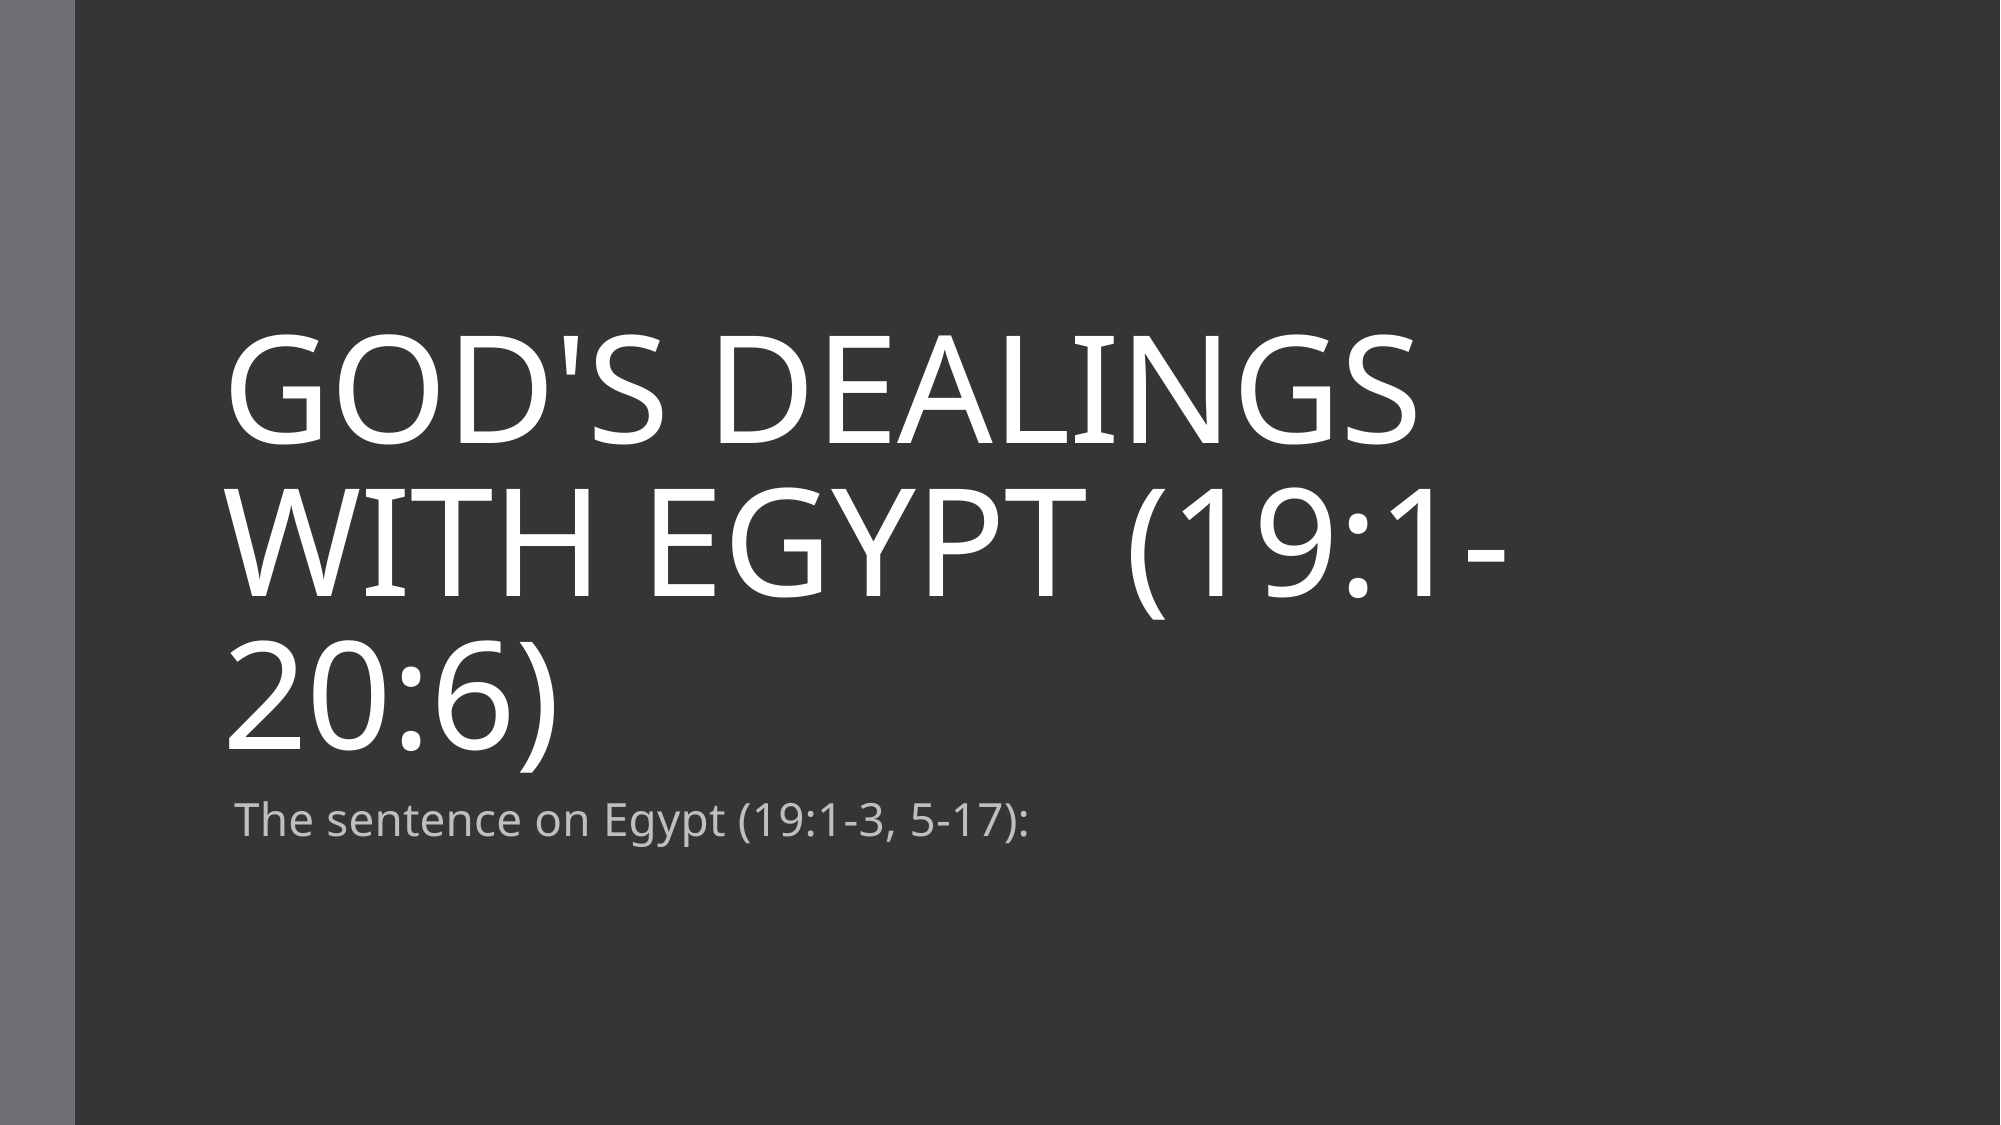

# GOD'S DEALINGS WITH EGYPT (19:1-20:6)
 The sentence on Egypt (19:1-3, 5-17):